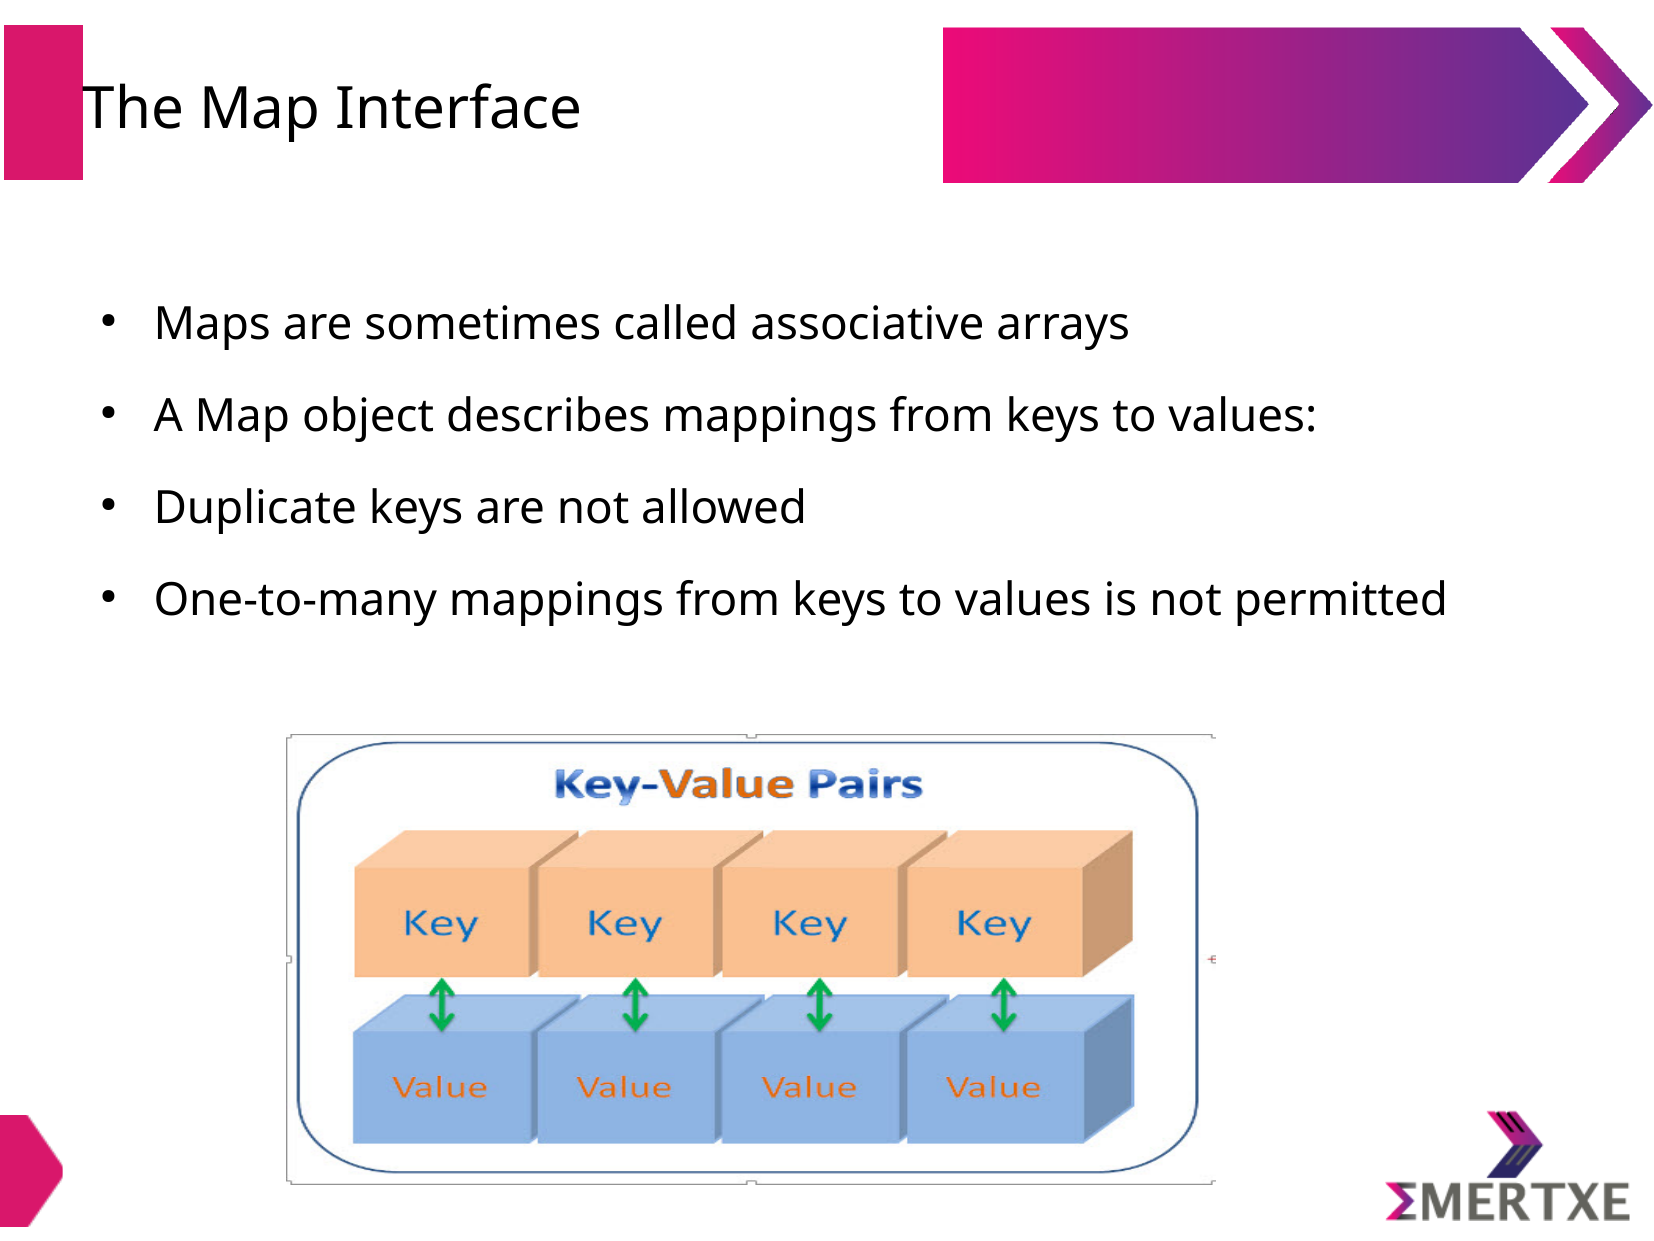

# The Map Interface
Maps are sometimes called associative arrays
A Map object describes mappings from keys to values:
Duplicate keys are not allowed
One-to-many mappings from keys to values is not permitted